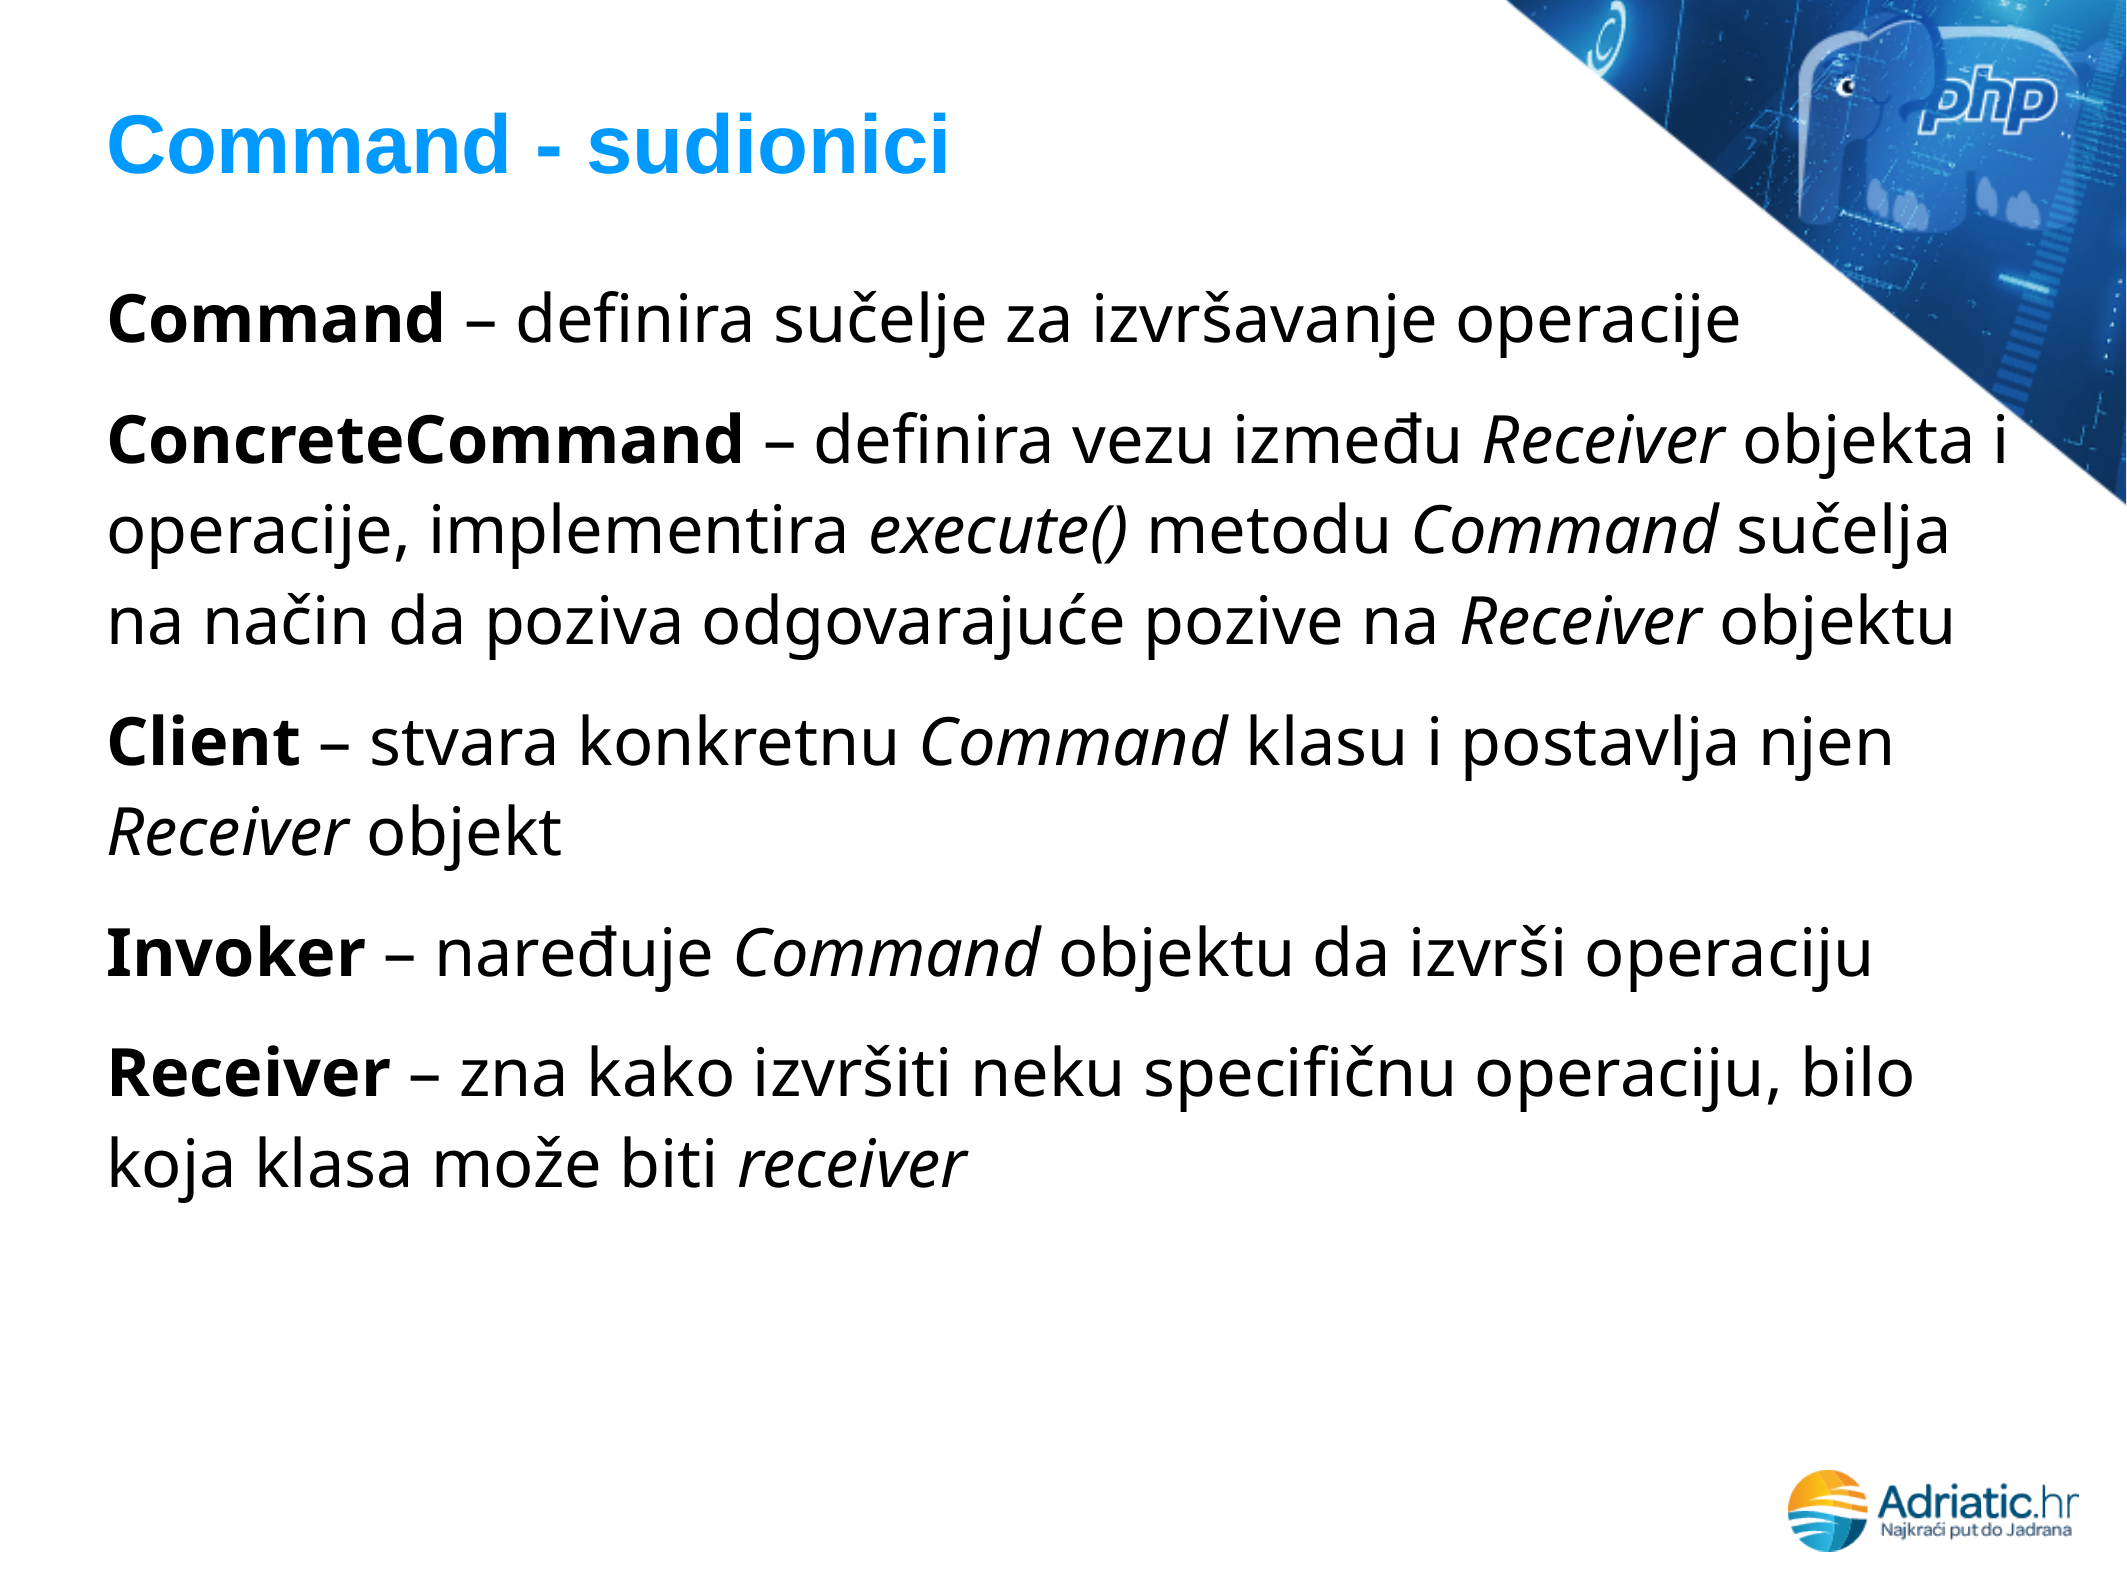

# Command - sudionici
Command – definira sučelje za izvršavanje operacije
ConcreteCommand – definira vezu između Receiver objekta i operacije, implementira execute() metodu Command sučelja na način da poziva odgovarajuće pozive na Receiver objektu
Client – stvara konkretnu Command klasu i postavlja njen Receiver objekt
Invoker – naređuje Command objektu da izvrši operaciju
Receiver – zna kako izvršiti neku specifičnu operaciju, bilo koja klasa može biti receiver